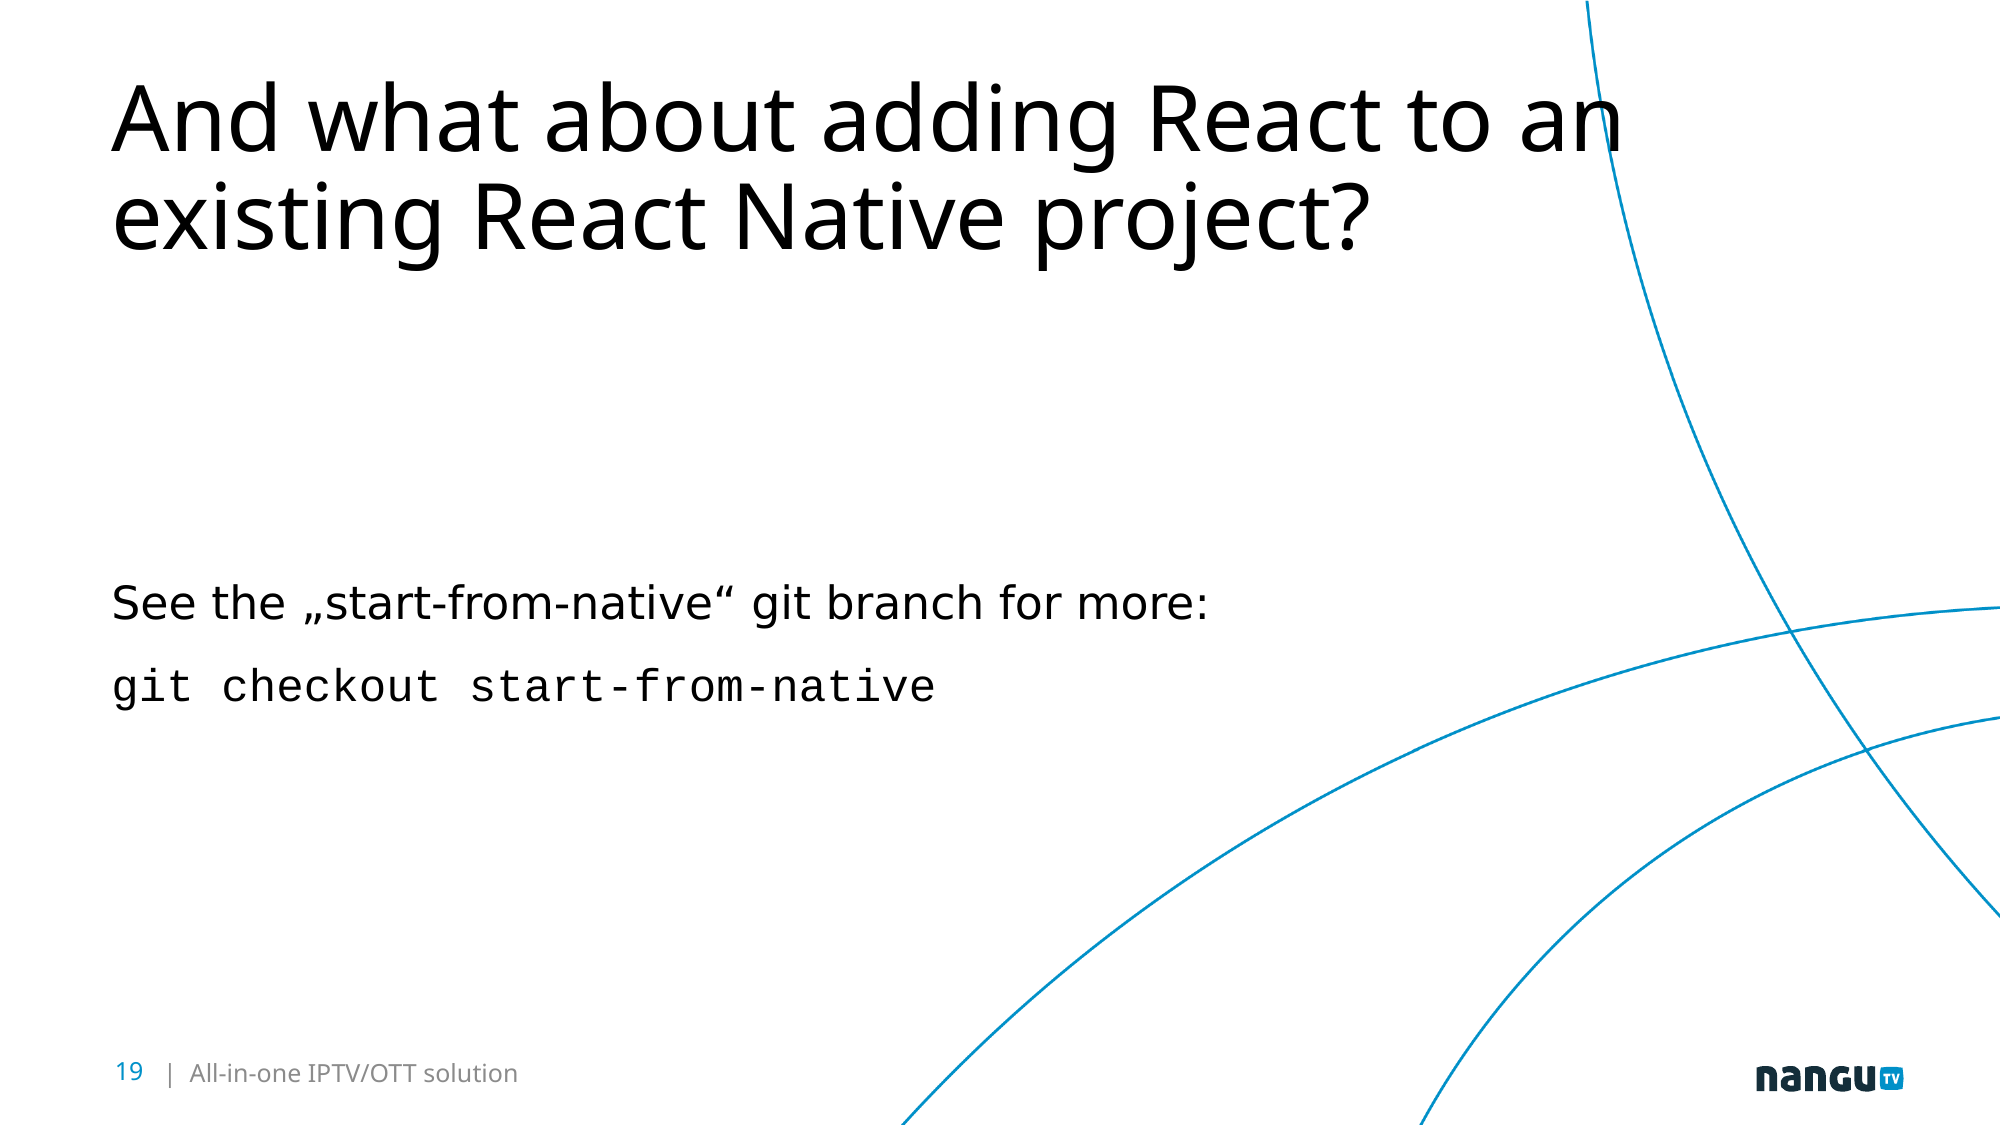

# And what about adding React to an existing React Native project?
See the „start-from-native“ git branch for more:
git checkout start-from-native
| All-in-one IPTV/OTT solution